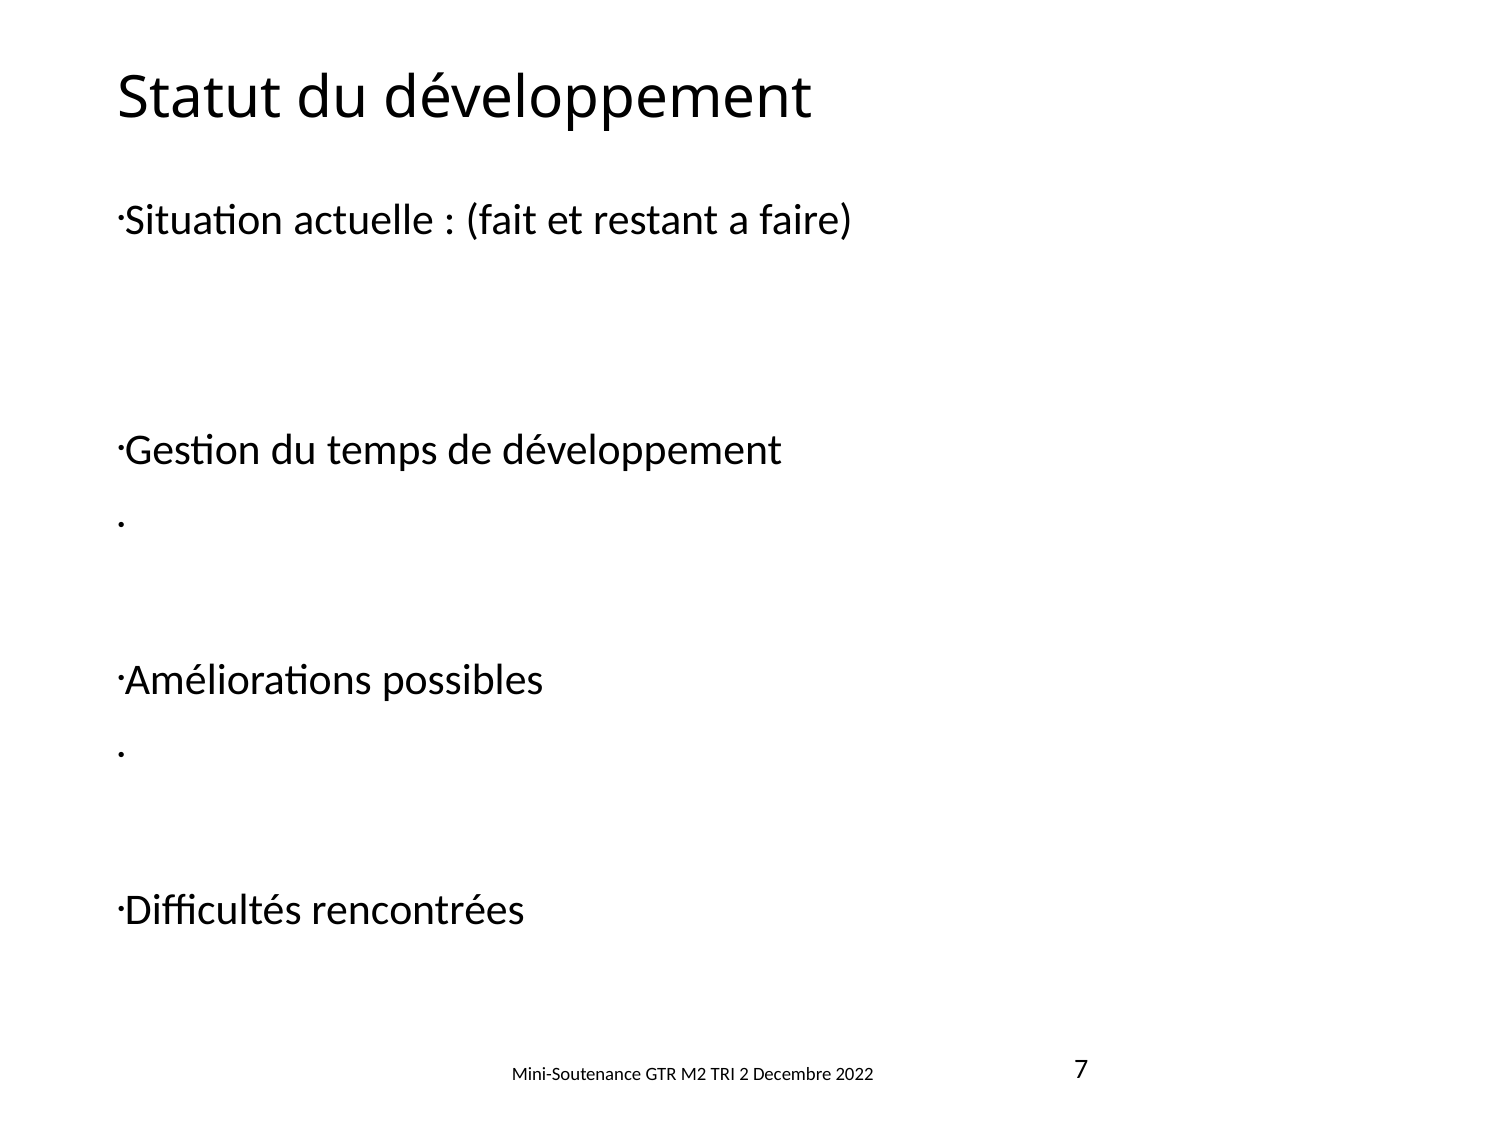

# Statut du développement
Situation actuelle : (fait et restant a faire)
Gestion du temps de développement
Améliorations possibles
Difficultés rencontrées
Mini Soutenance Master 2 TRI 02 Decembre 2022
7